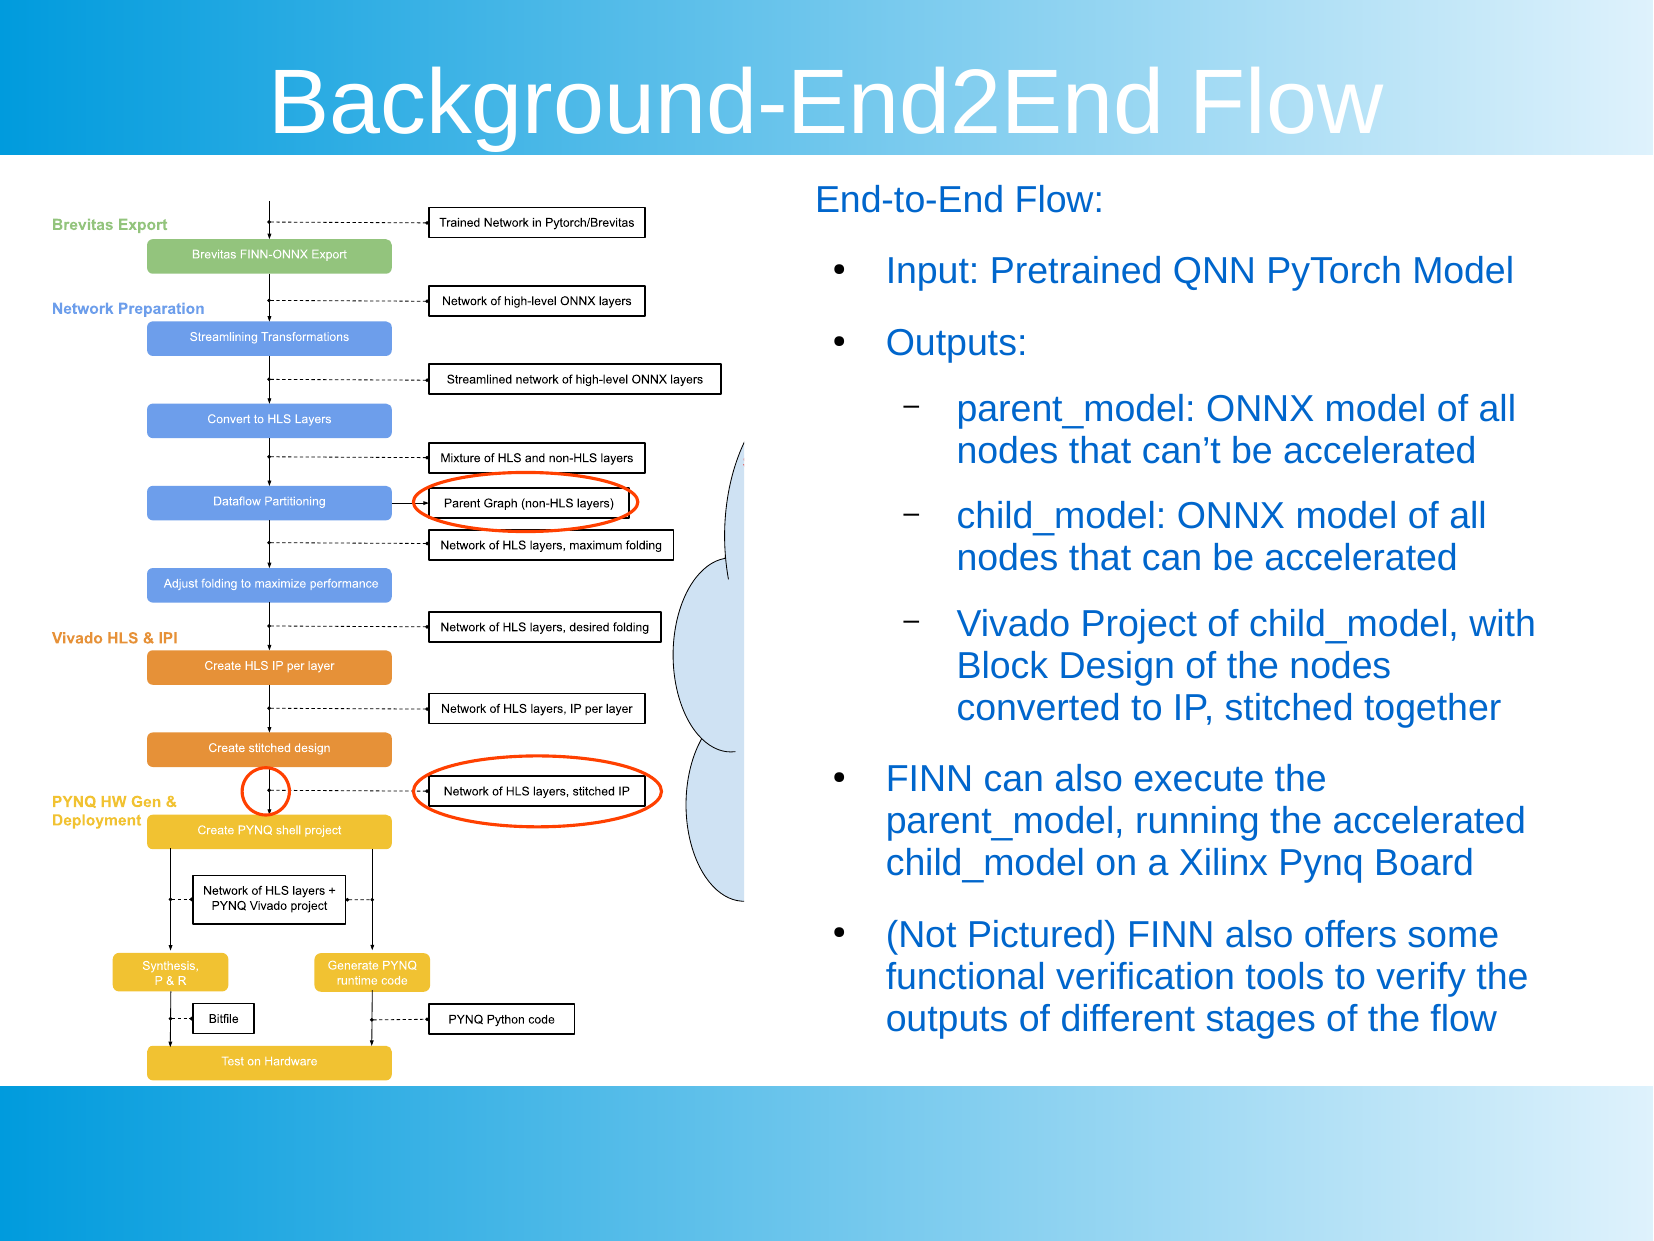

# Background-End2End Flow
End-to-End Flow:
Input: Pretrained QNN PyTorch Model
Outputs:
parent_model: ONNX model of all nodes that can’t be accelerated
child_model: ONNX model of all nodes that can be accelerated
Vivado Project of child_model, with Block Design of the nodes converted to IP, stitched together
FINN can also execute the parent_model, running the accelerated child_model on a Xilinx Pynq Board
(Not Pictured) FINN also offers some functional verification tools to verify the outputs of different stages of the flow